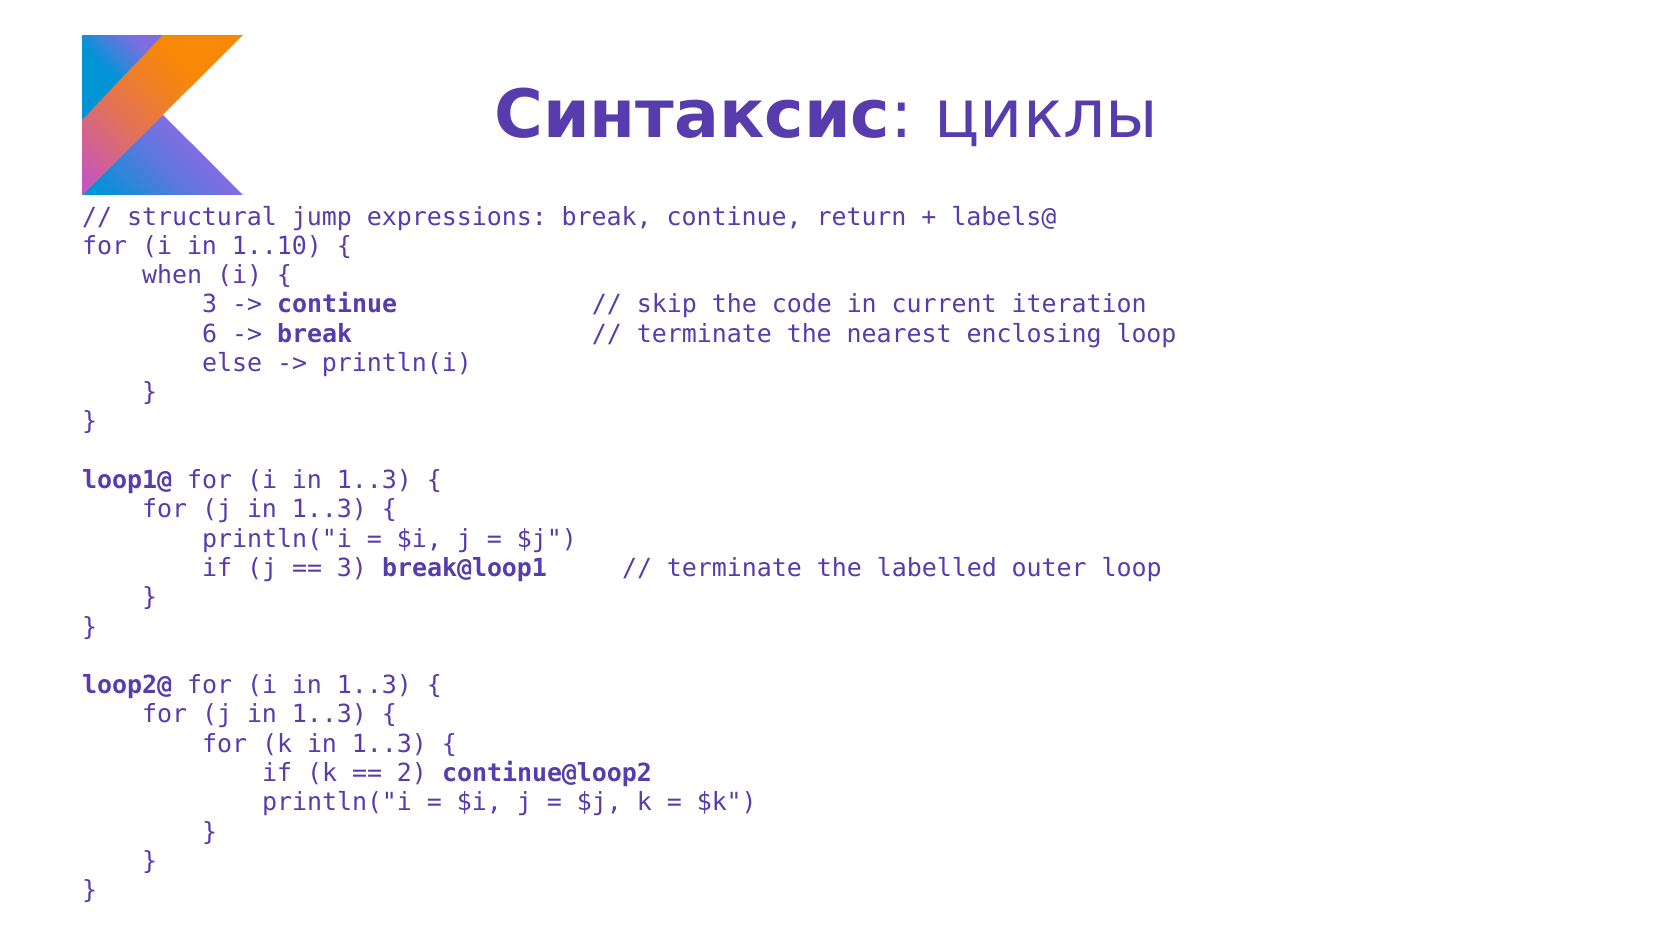

# Синтаксис: циклы
// structural jump expressions: break, continue, return + labels@
for (i in 1..10) {
 when (i) {
 3 -> continue // skip the code in current iteration
 6 -> break // terminate the nearest enclosing loop
 else -> println(i)
 }
}
loop1@ for (i in 1..3) {
 for (j in 1..3) {
 println("i = $i, j = $j")
 if (j == 3) break@loop1 // terminate the labelled outer loop
 }
}
loop2@ for (i in 1..3) {
 for (j in 1..3) {
 for (k in 1..3) {
 if (k == 2) continue@loop2
 println("i = $i, j = $j, k = $k")
 }
 }
}